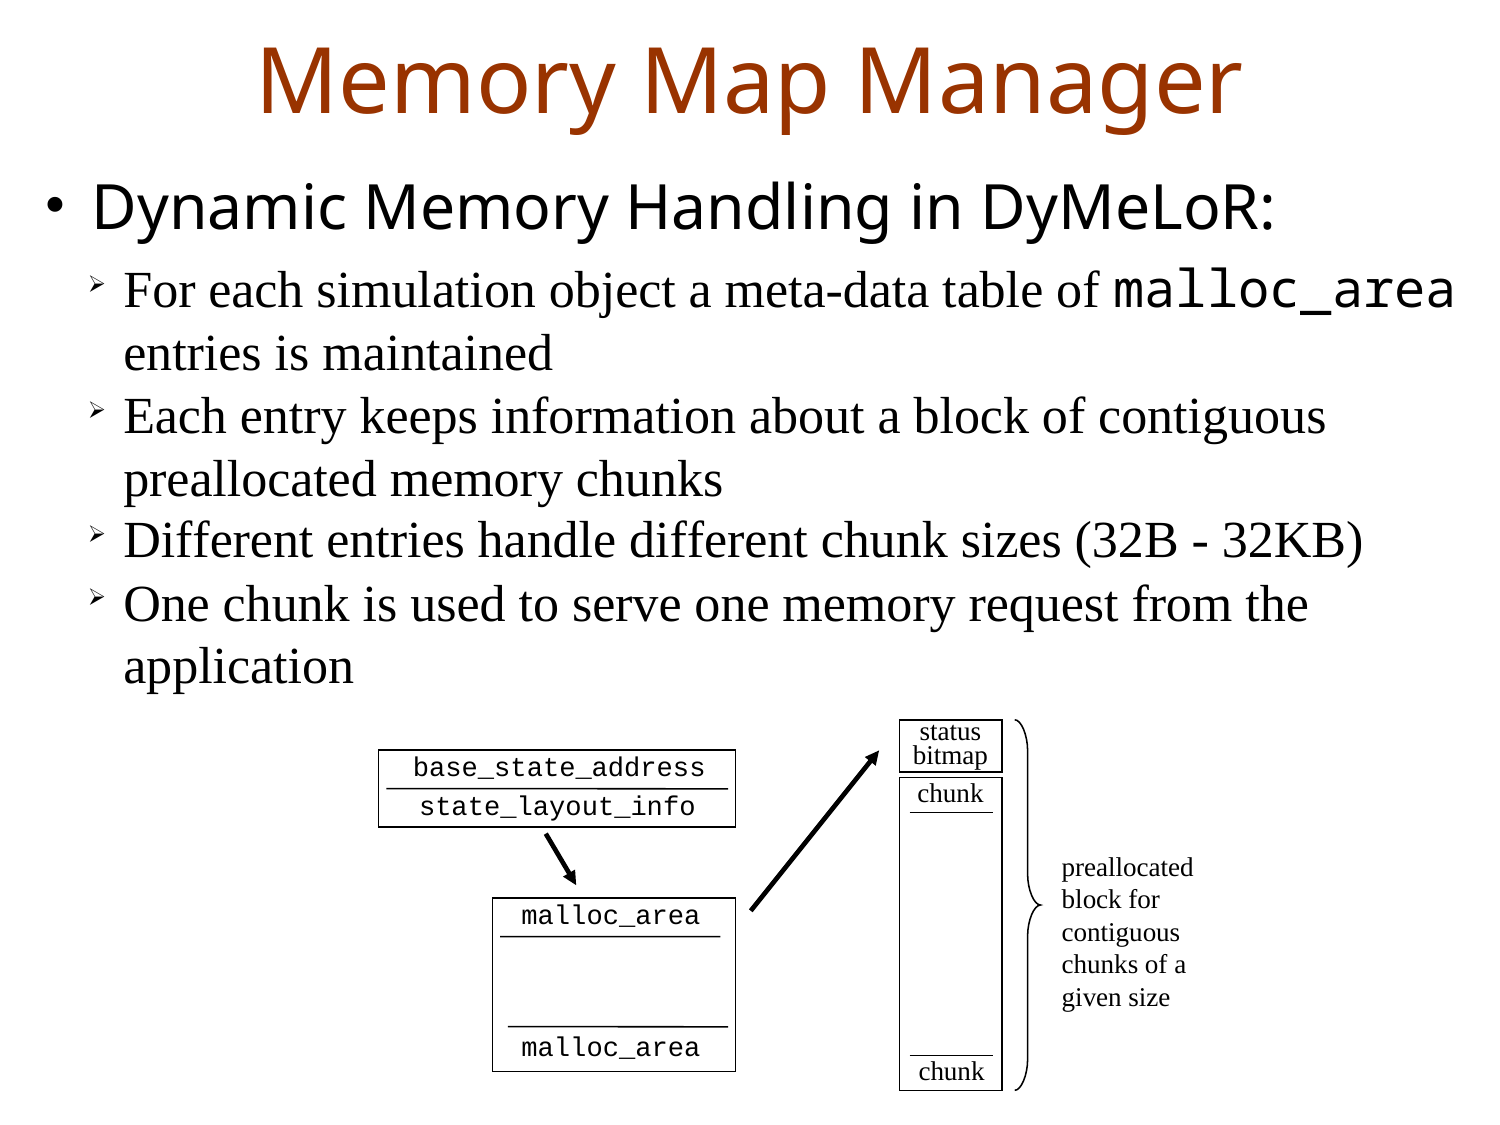

# Memory Map Manager
Dynamic Memory Handling in DyMeLoR:
For each simulation object a meta-data table of malloc_area entries is maintained
Each entry keeps information about a block of contiguous preallocated memory chunks
Different entries handle different chunk sizes (32B - 32KB)
One chunk is used to serve one memory request from the application
status
bitmap
base_state_address
chunk
state_layout_info
preallocated
block for
contiguous
chunks of a
given size
malloc_area
malloc_area
chunk